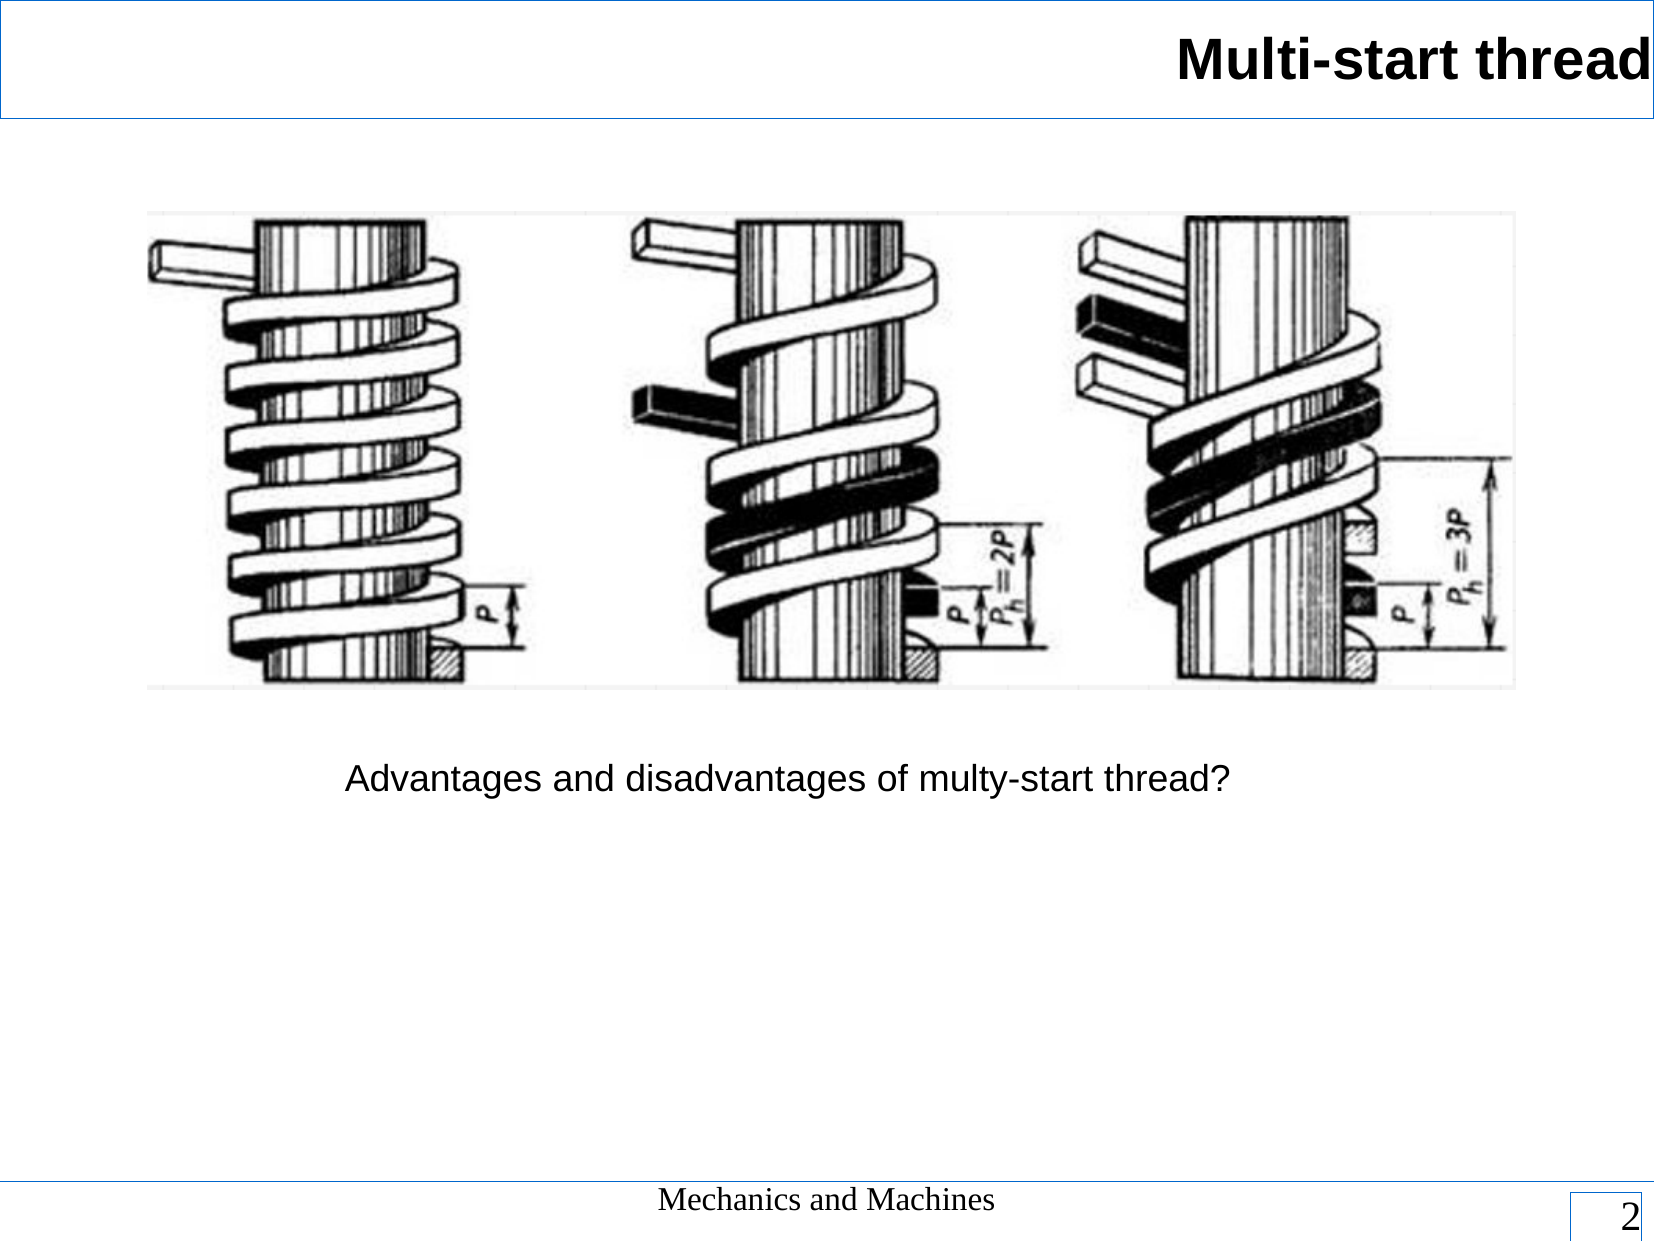

# Multi-start thread
Advantages and disadvantages of multy-start thread?
Mechanics and Machines
2